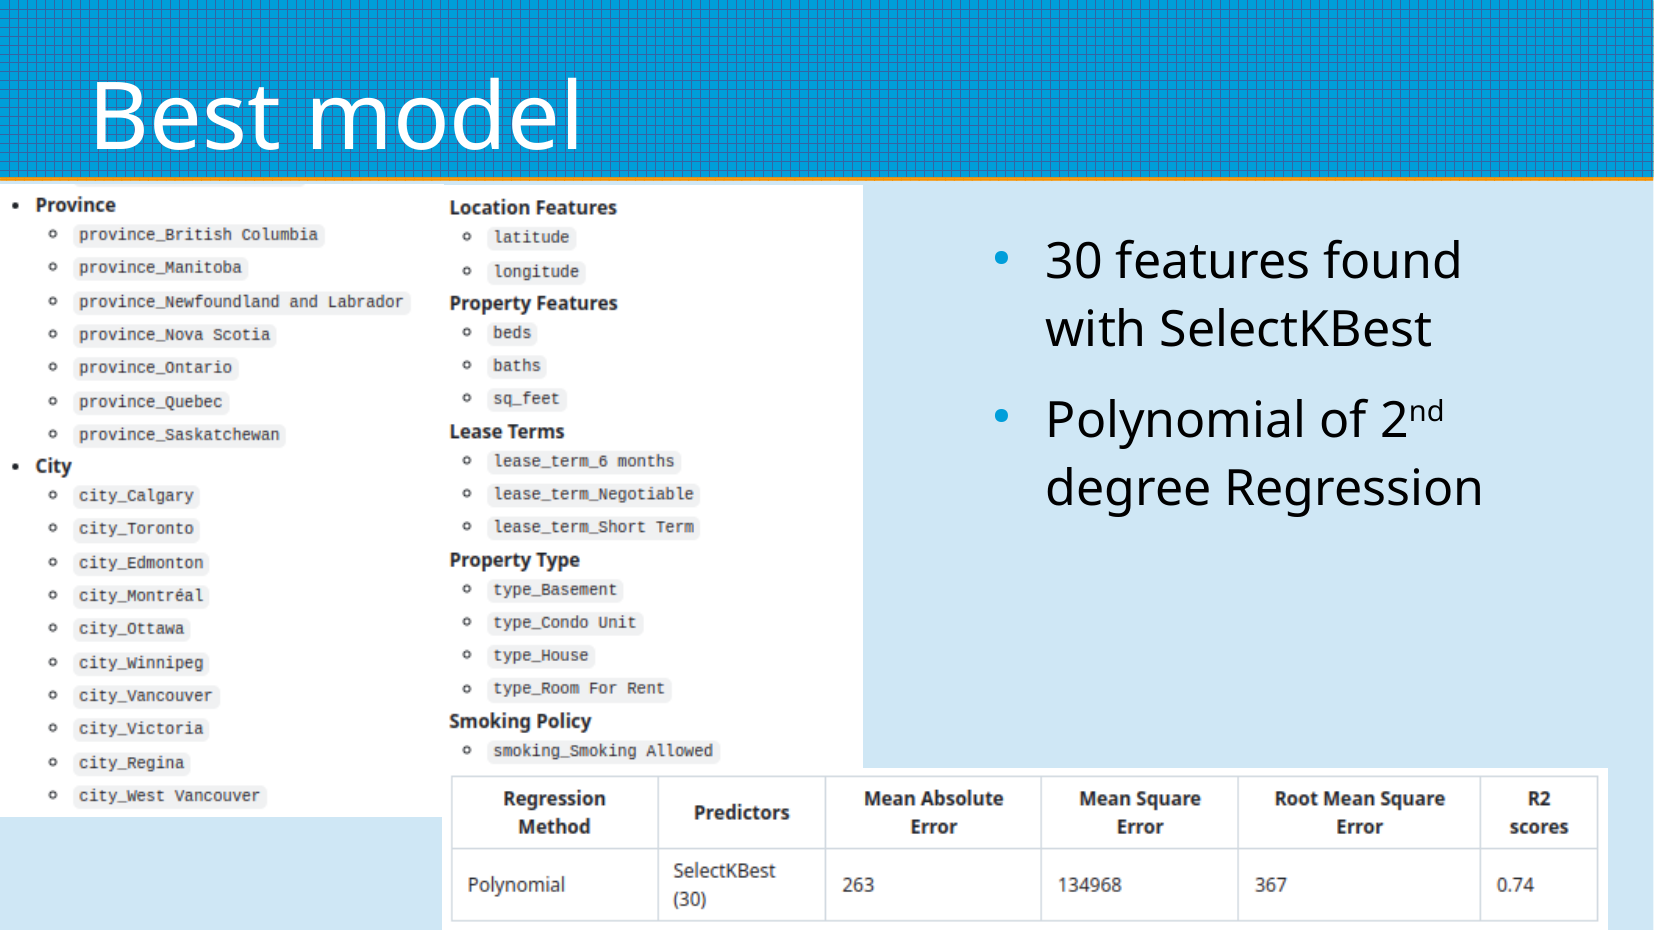

# Best model
30 features found with SelectKBest
Polynomial of 2nd degree Regression